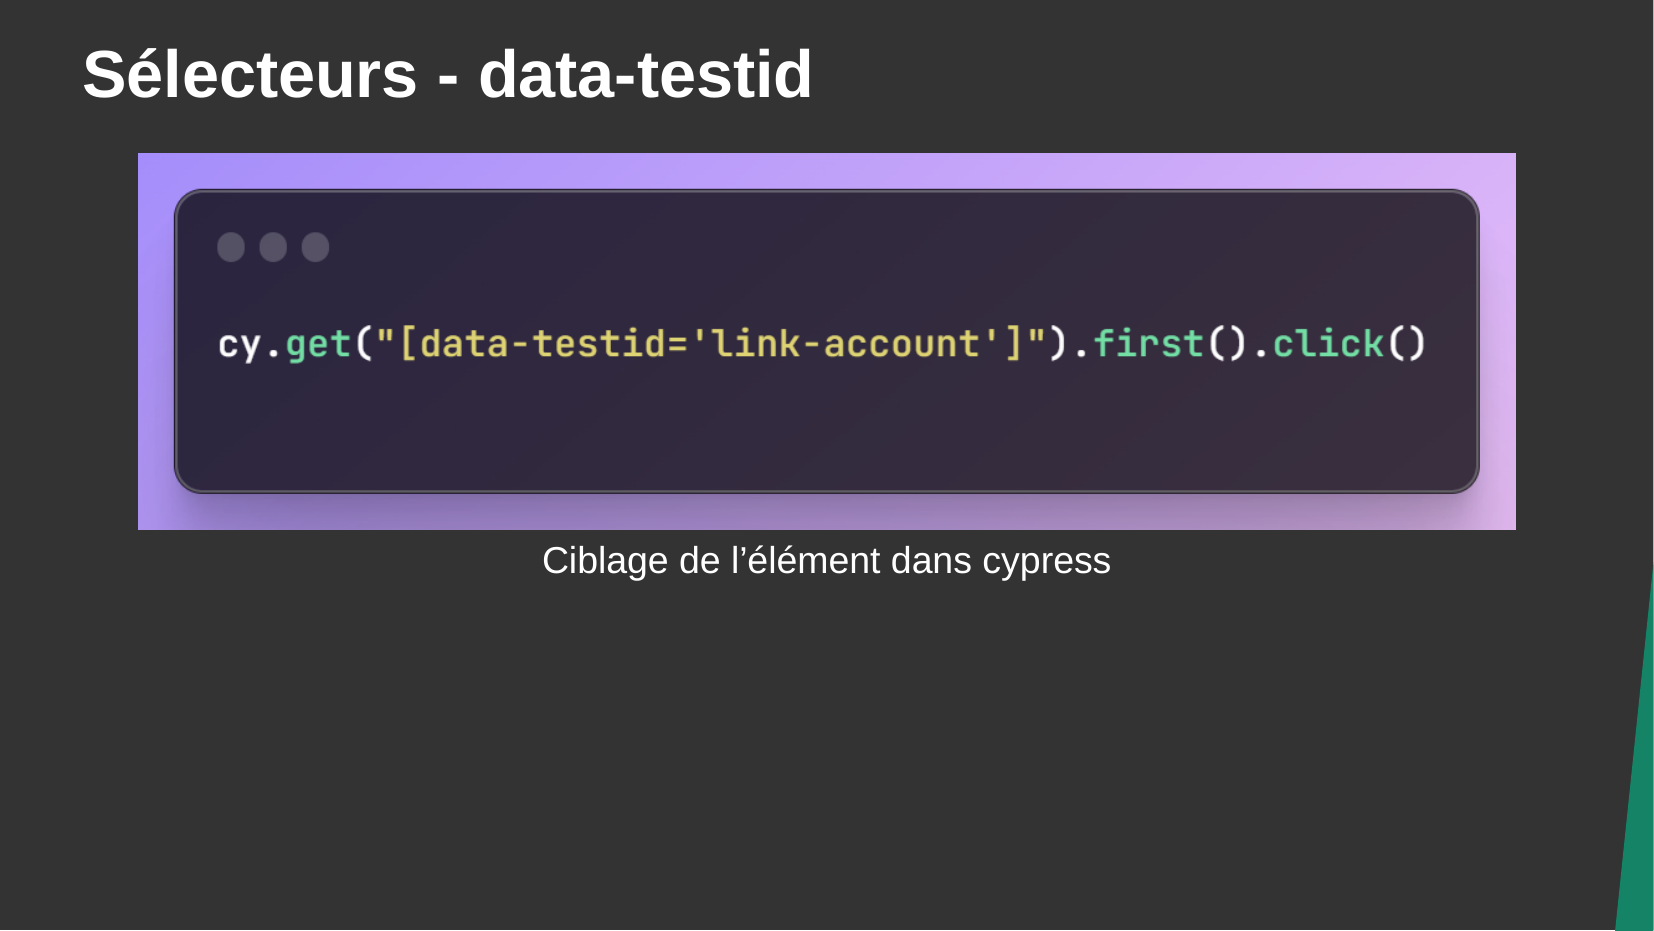

# Sélecteurs - data-testid
Ciblage de l’élément dans cypress